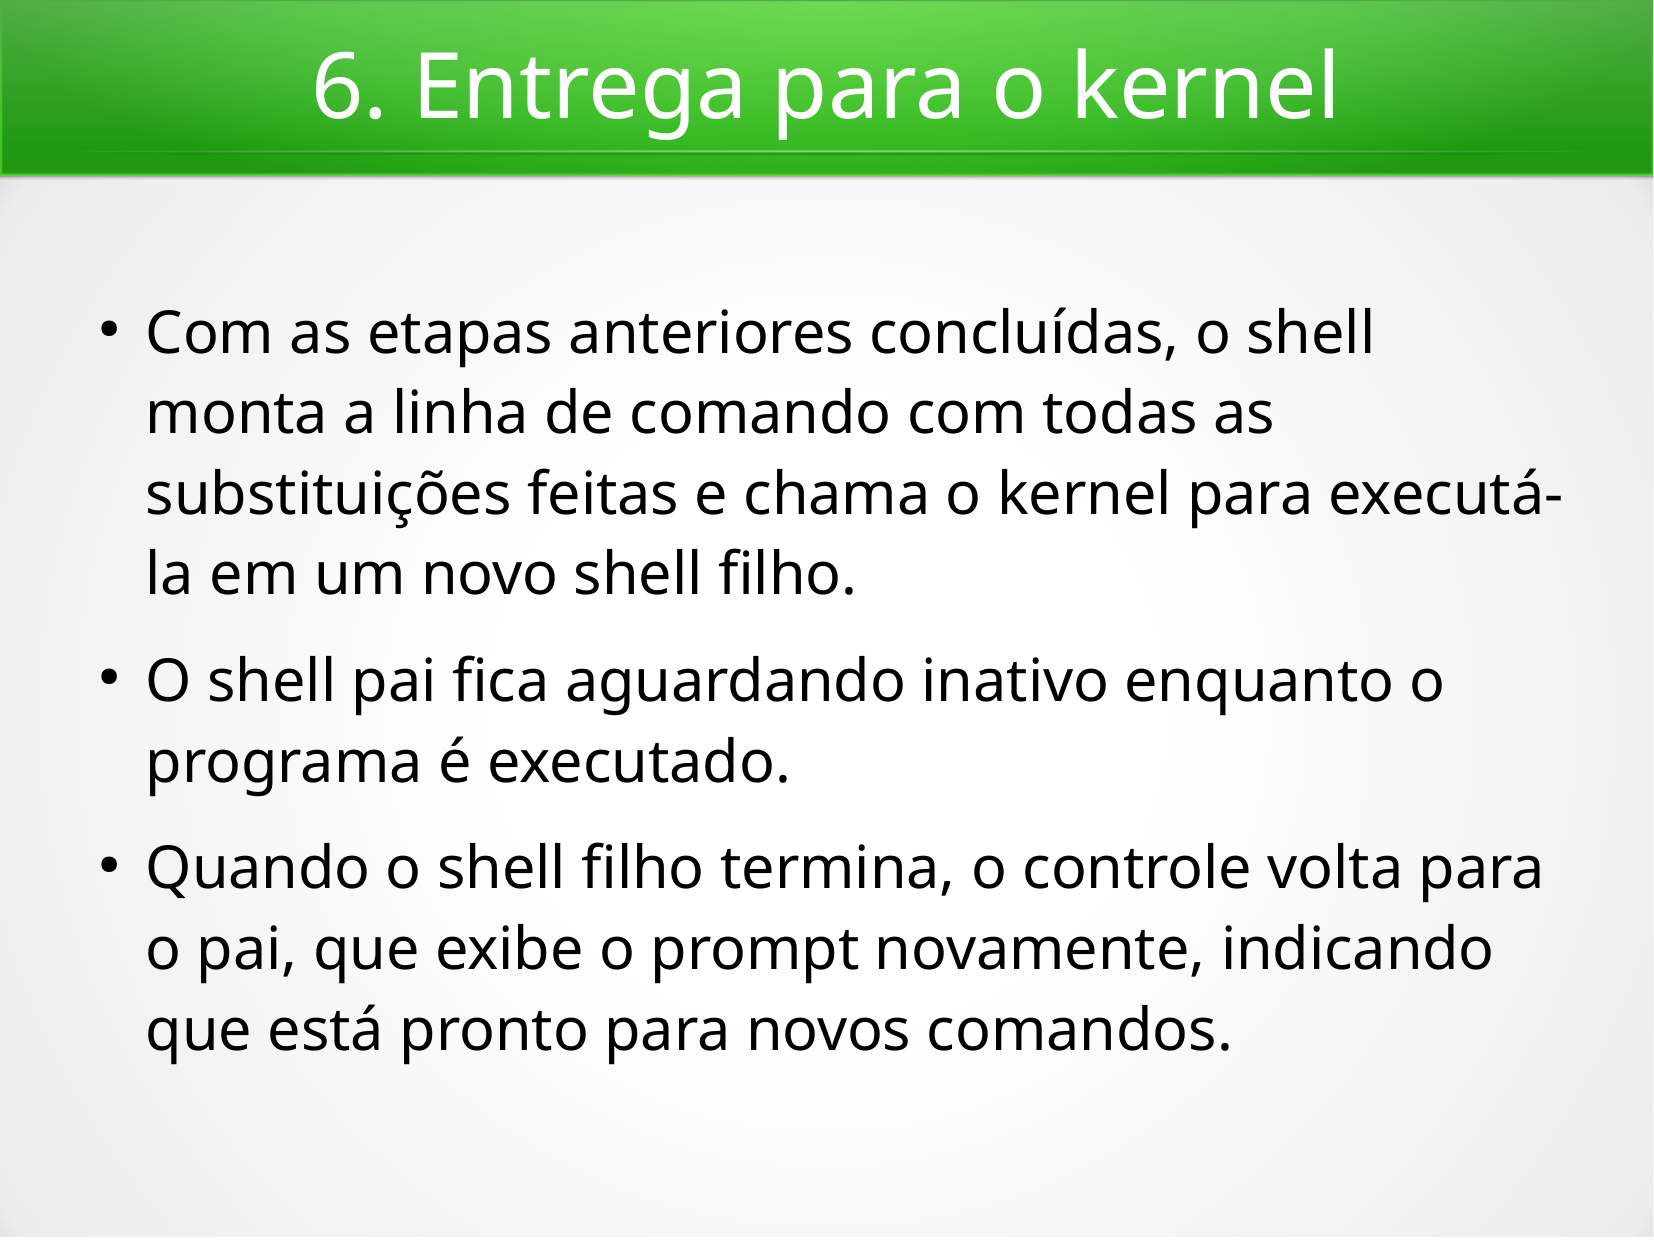

# 6. Entrega para o kernel
Com as etapas anteriores concluídas, o shell monta a linha de comando com todas as substituições feitas e chama o kernel para executá-la em um novo shell filho.
O shell pai fica aguardando inativo enquanto o programa é executado.
Quando o shell filho termina, o controle volta para o pai, que exibe o prompt novamente, indicando que está pronto para novos comandos.